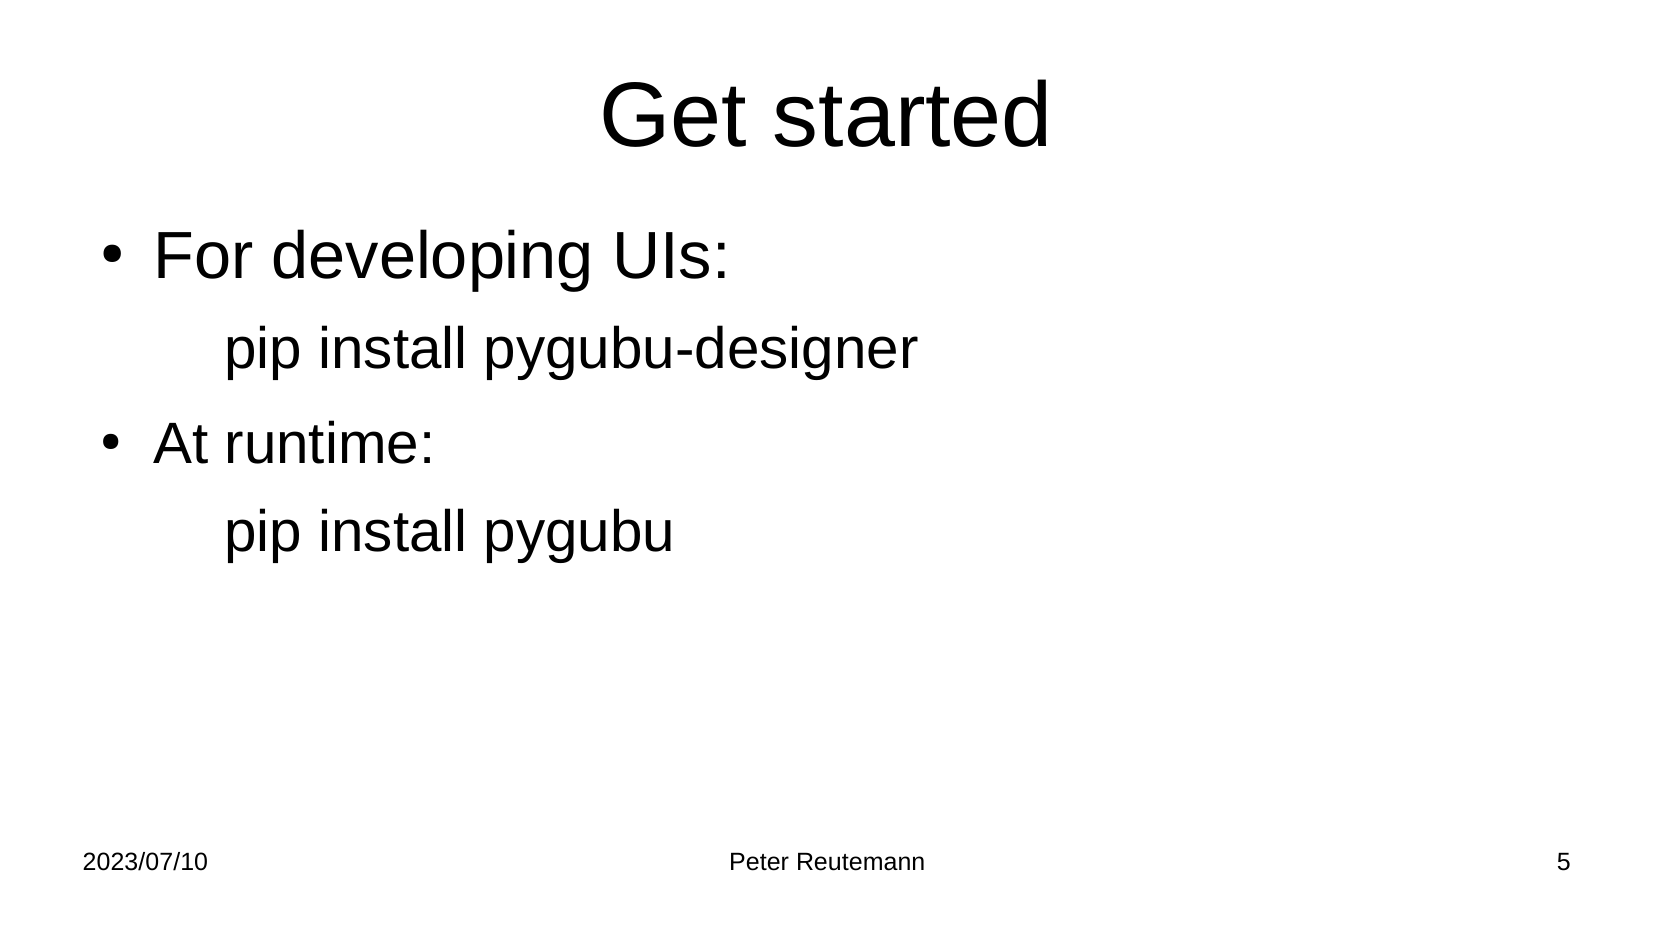

# Get started
For developing UIs:
pip install pygubu-designer
At runtime:
pip install pygubu
2023/07/10
Peter Reutemann
5